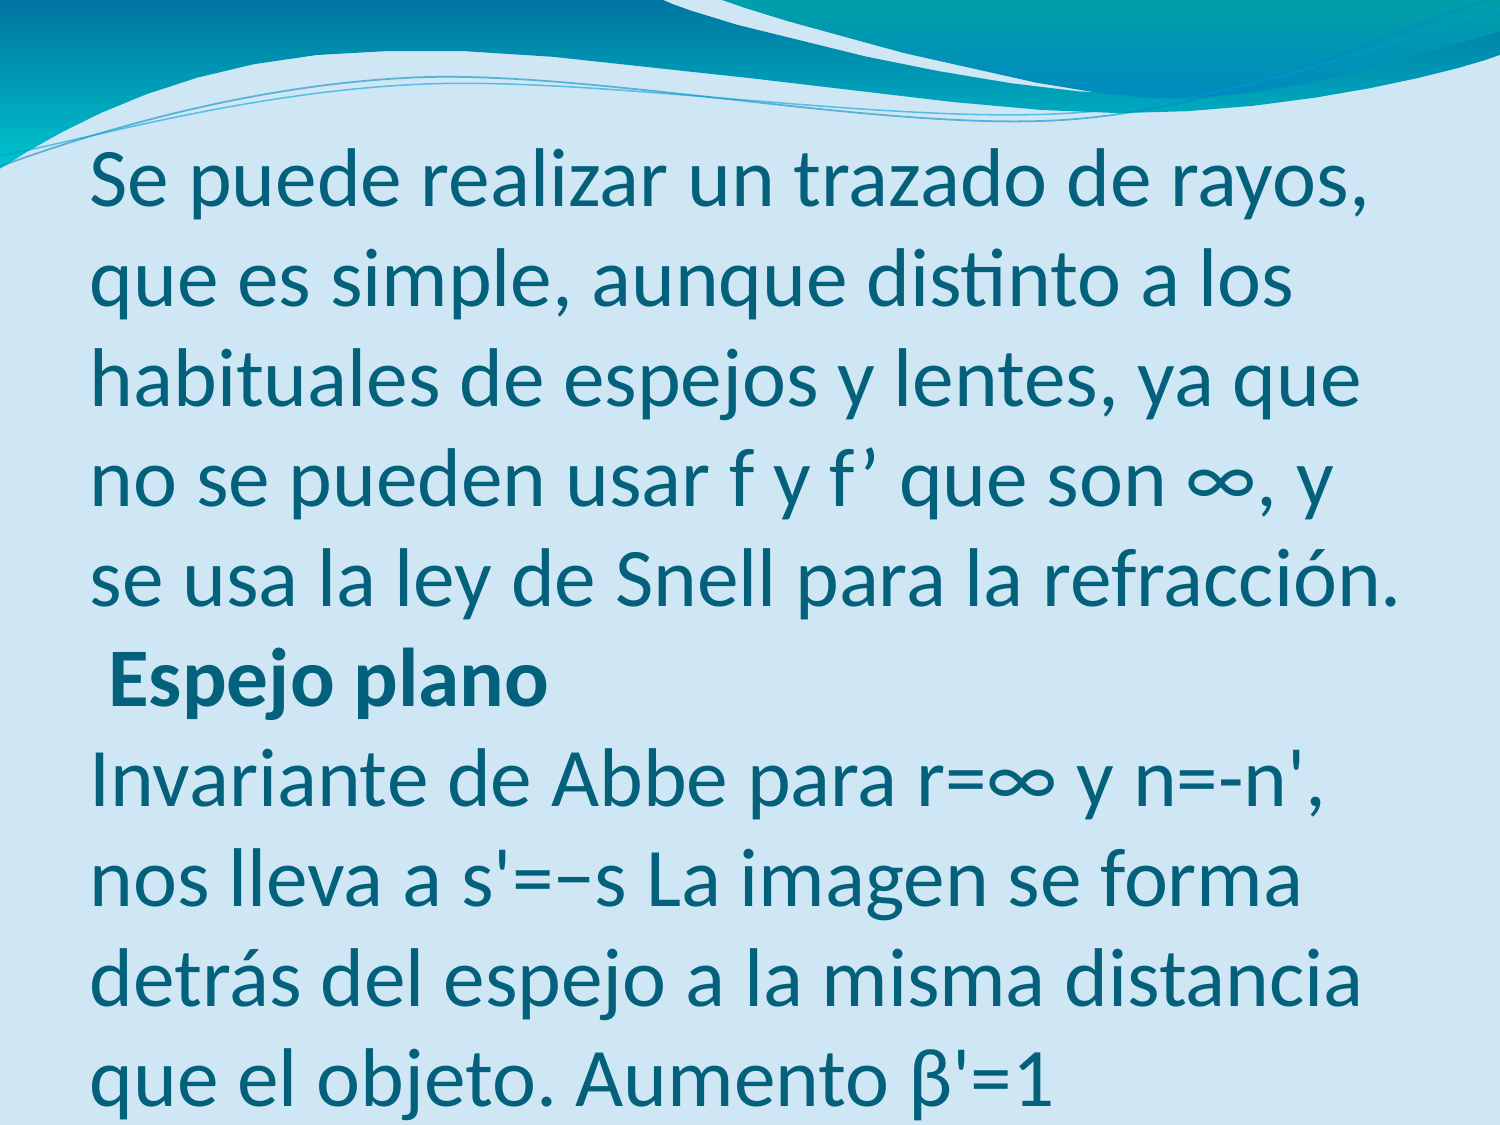

# Se puede realizar un trazado de rayos, que es simple, aunque distinto a los habituales de espejos y lentes, ya que no se pueden usar f y f’ que son ∞, y se usa la ley de Snell para la refracción. Espejo plano Invariante de Abbe para r=∞ y n=-n', nos lleva a s'=−s La imagen se forma detrás del espejo a la misma distancia que el objeto. Aumento β'=1